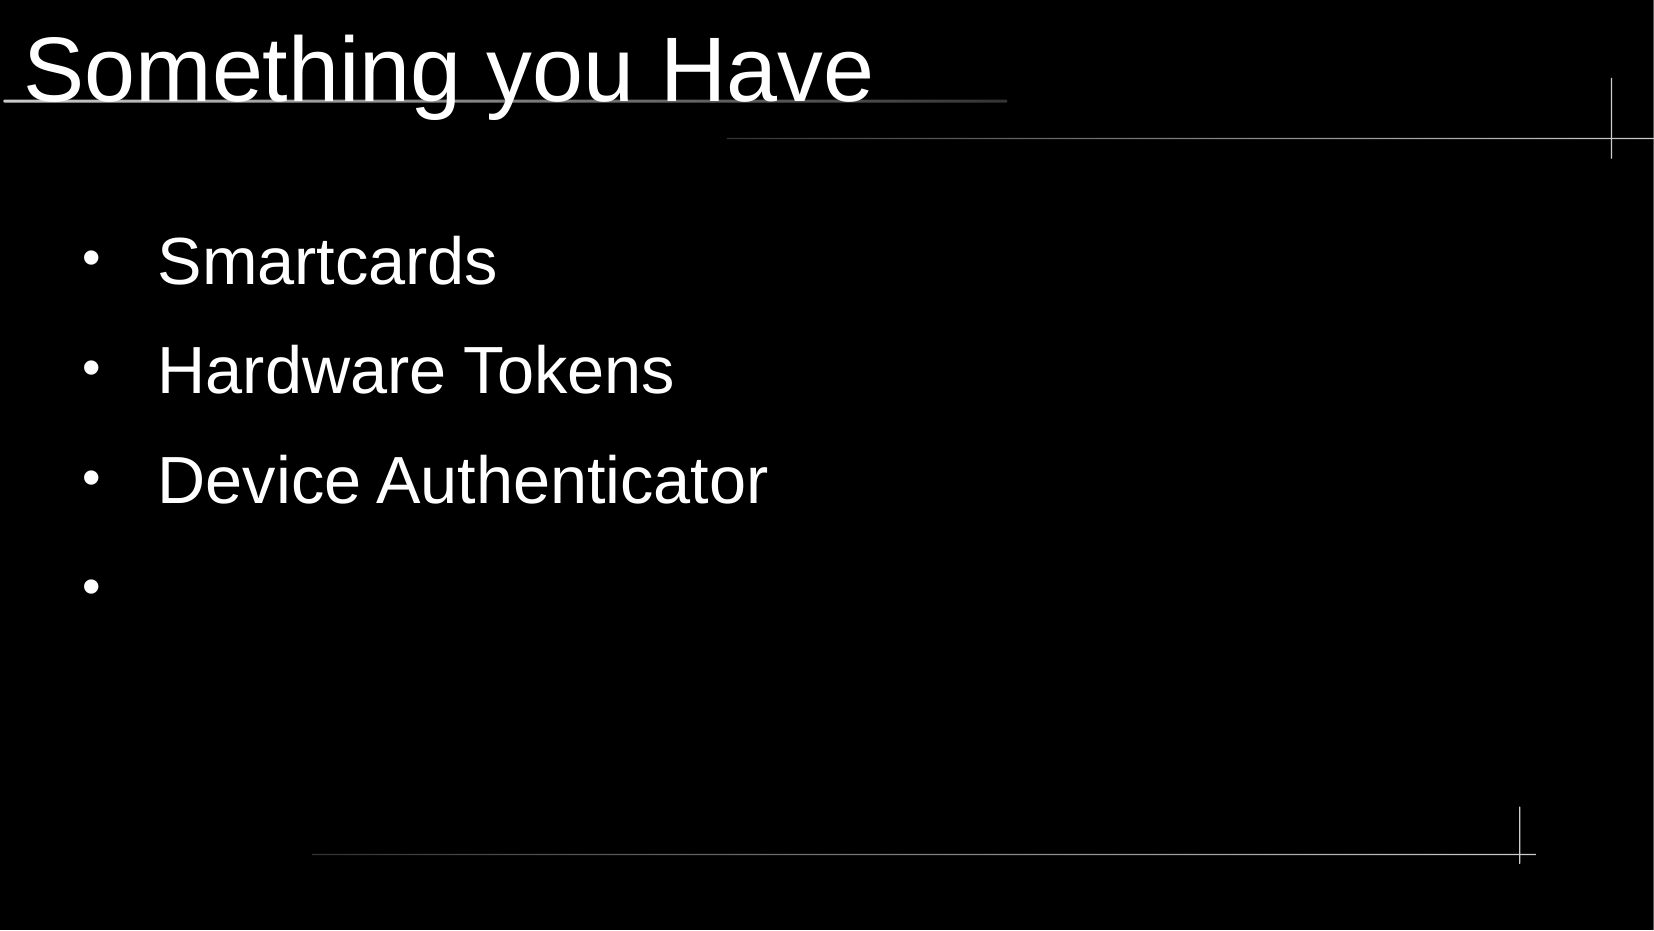

# Something you Have
Smartcards
Hardware Tokens
Device Authenticator